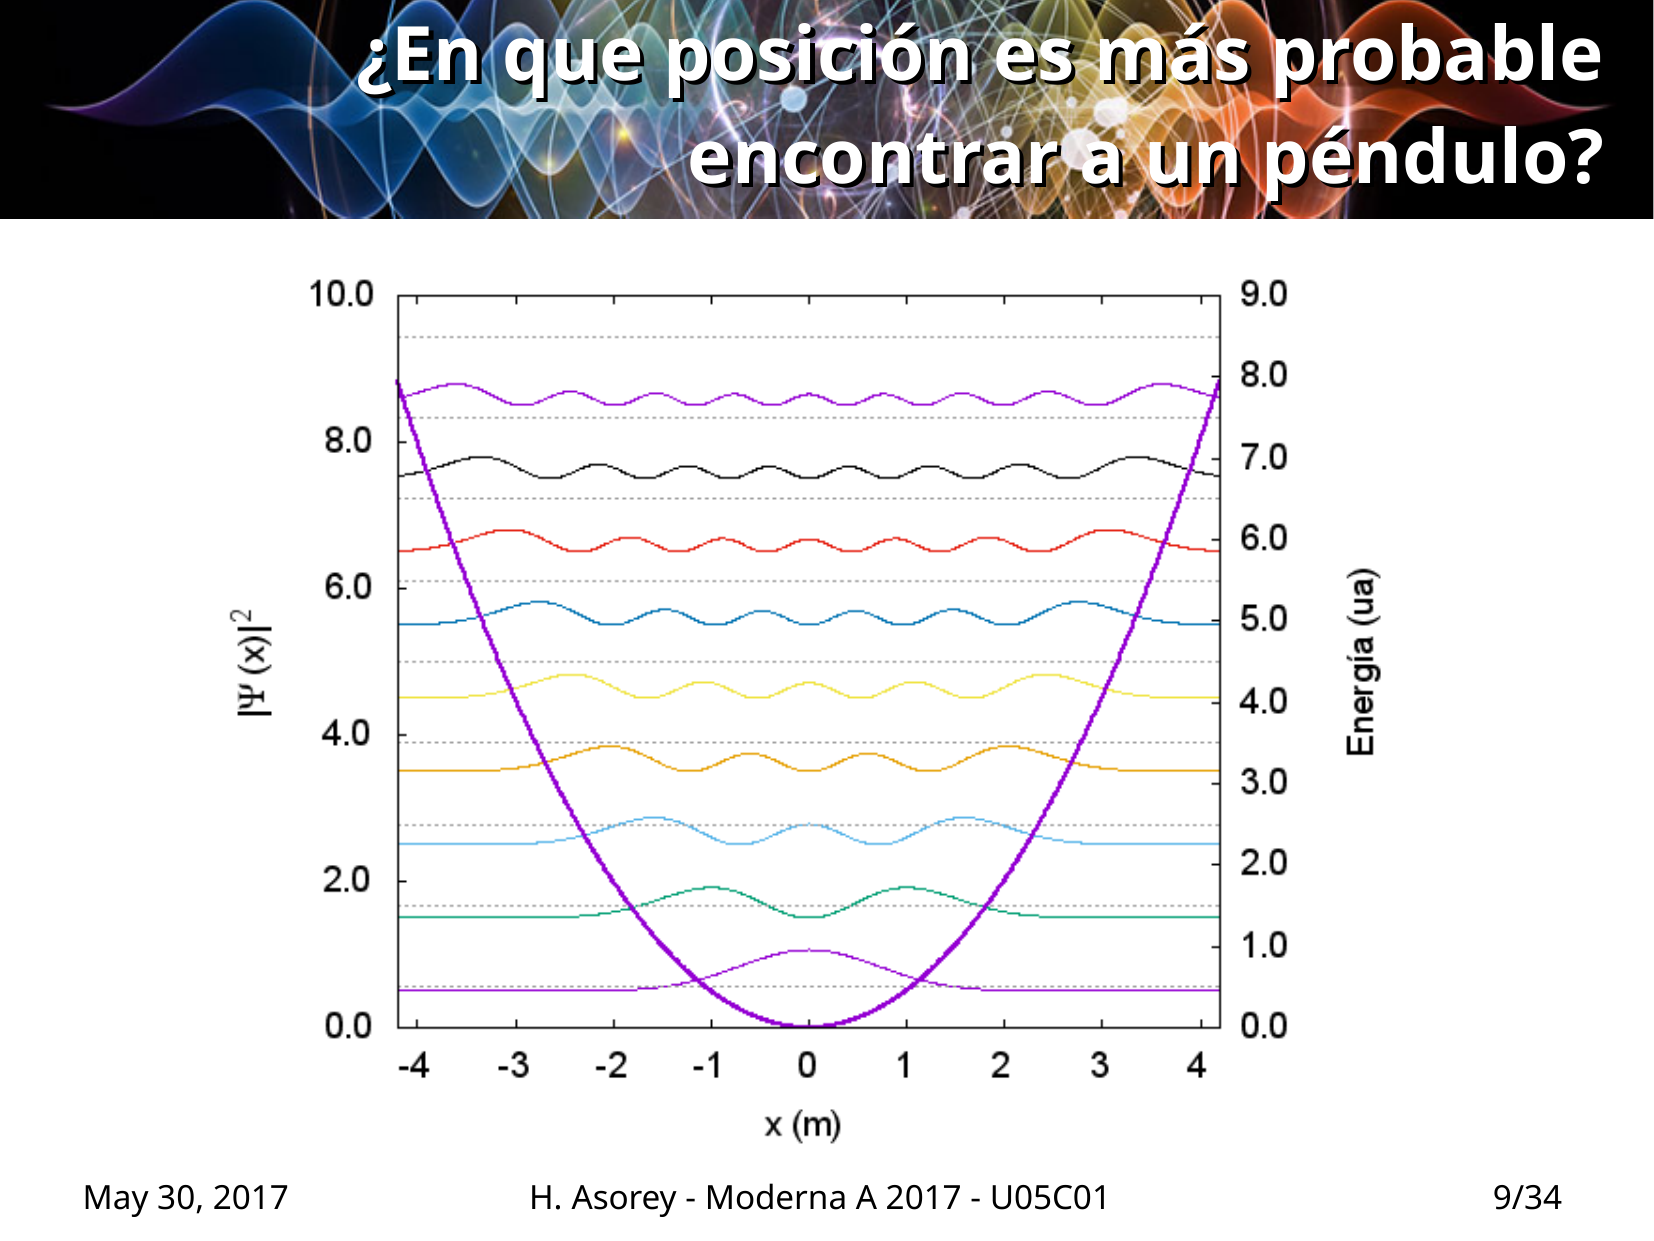

# ¿En que posición es más probable encontrar a un péndulo?
May 30, 2017
H. Asorey - Moderna A 2017 - U05C01
9